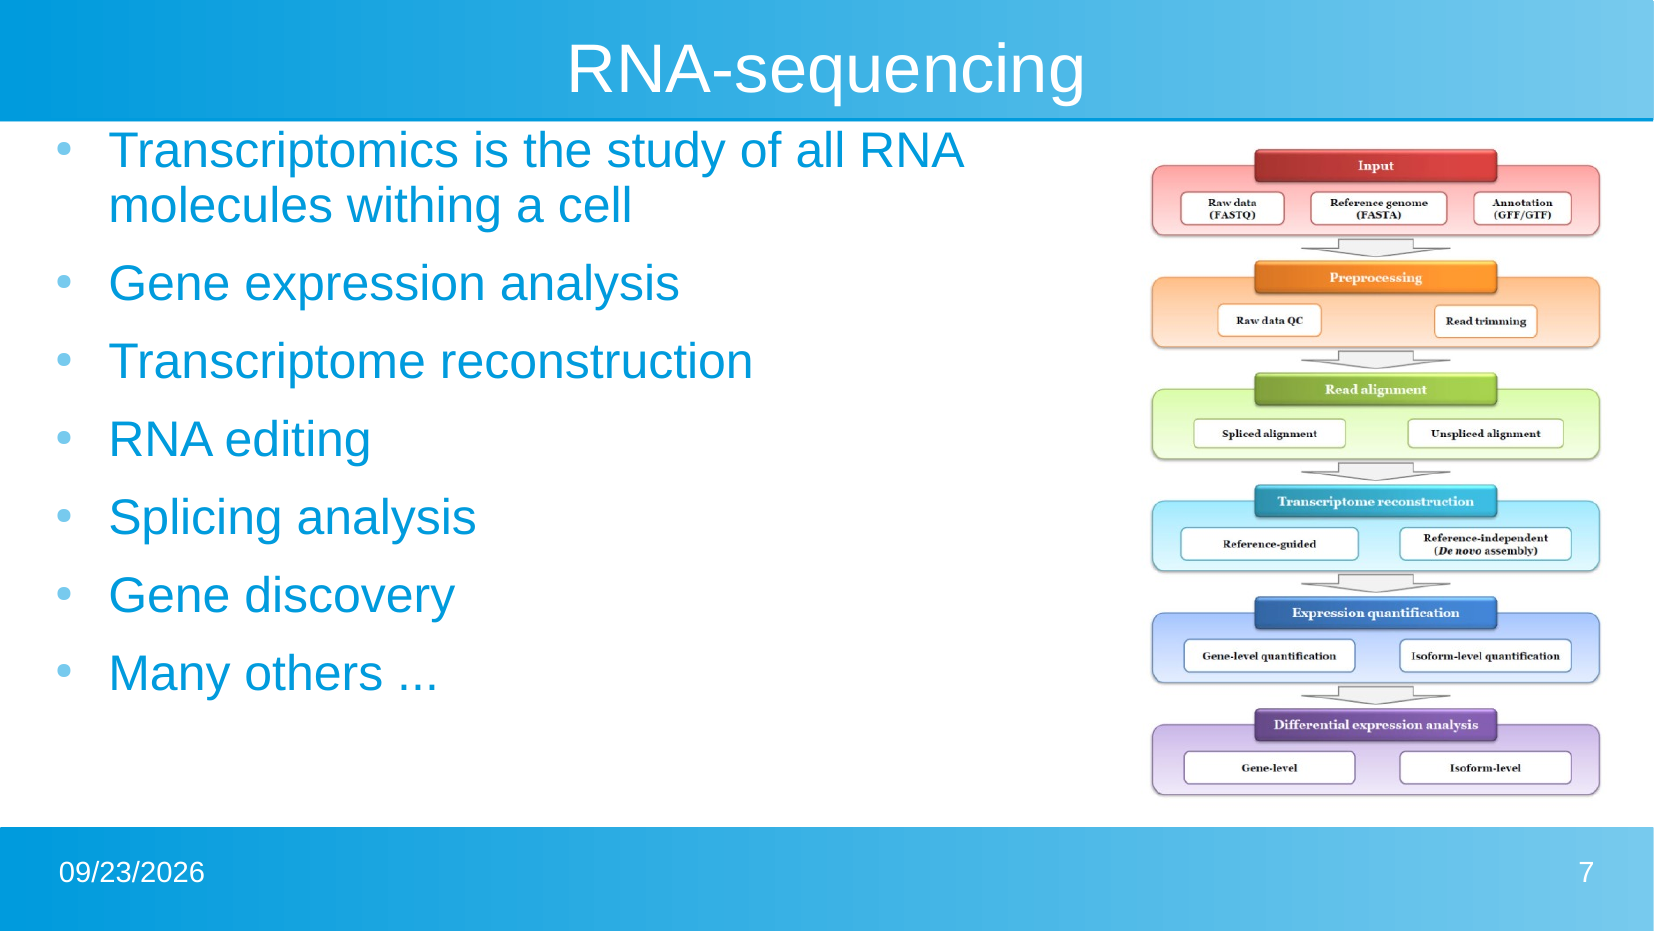

# RNA-sequencing
Transcriptomics is the study of all RNA molecules withing a cell
Gene expression analysis
Transcriptome reconstruction
RNA editing
Splicing analysis
Gene discovery
Many others ...
7